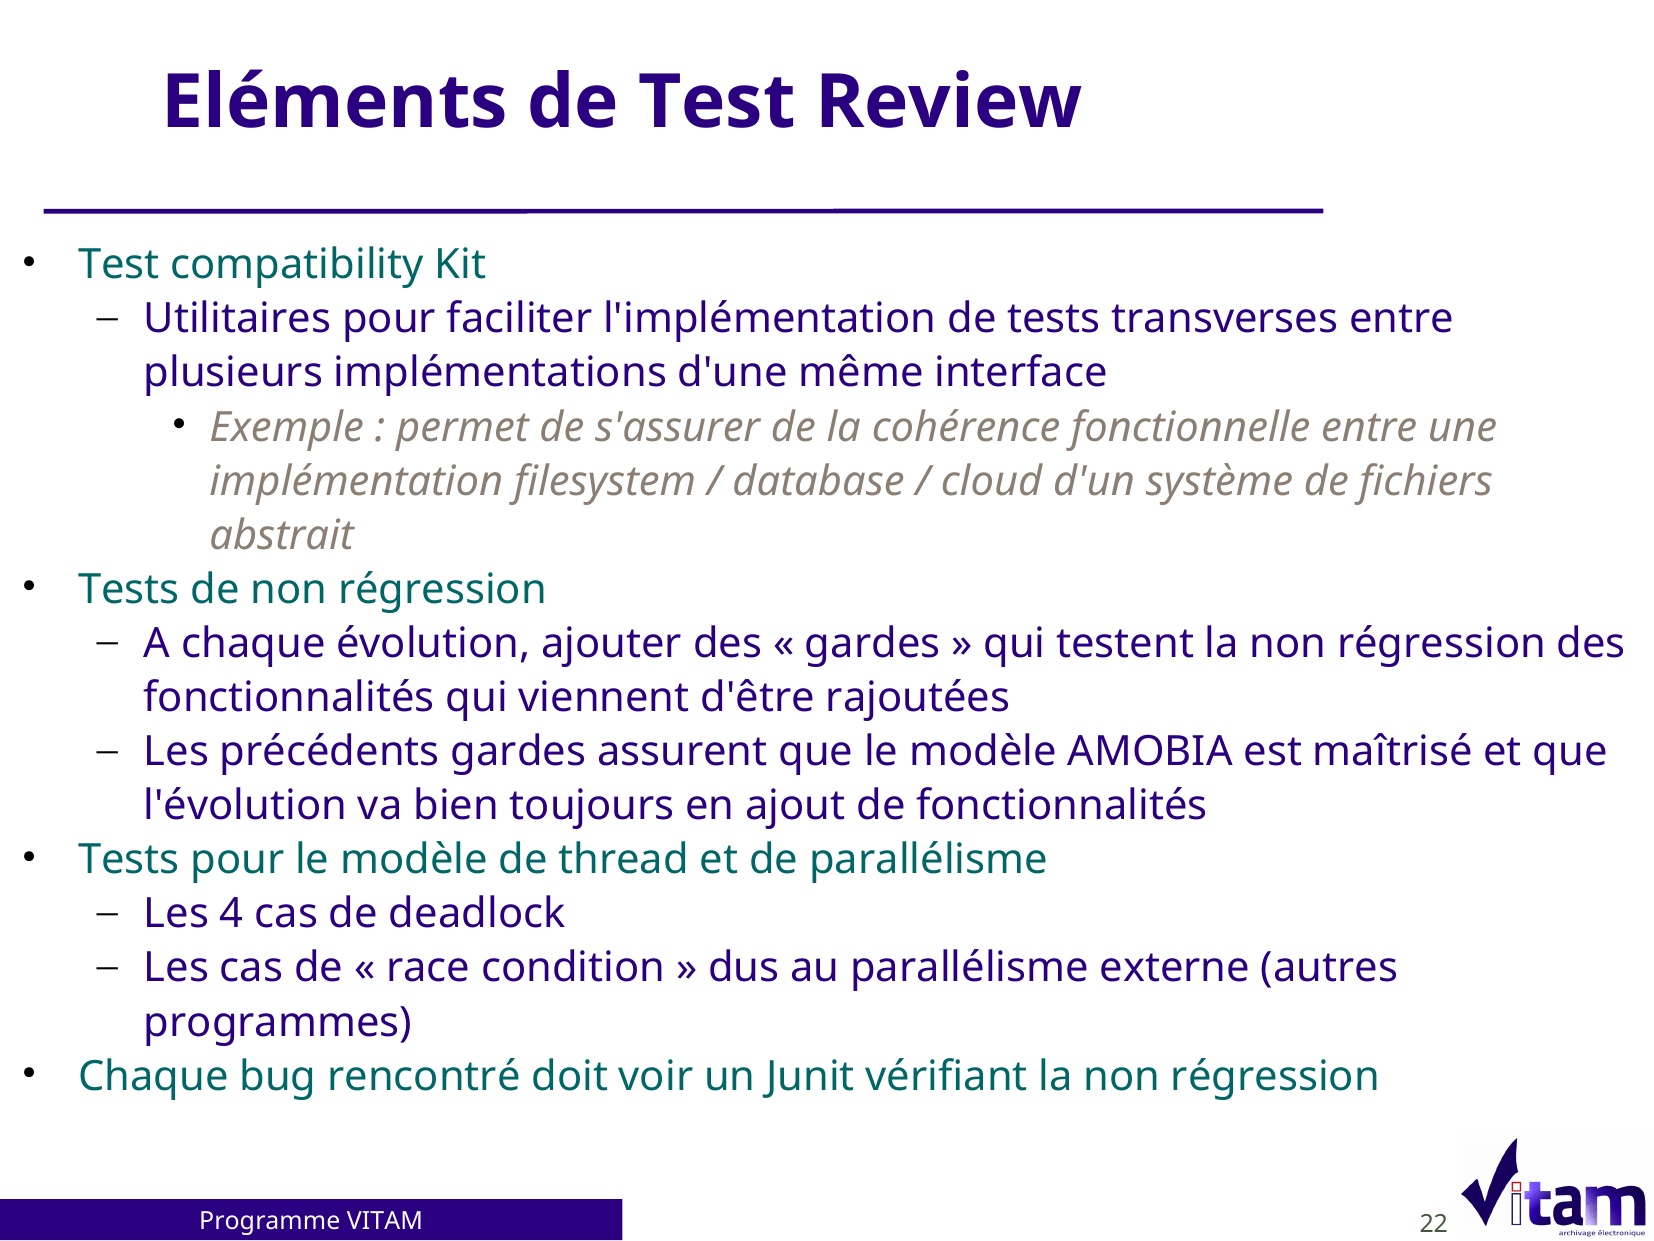

# Eléments de Test Review
Test compatibility Kit
Utilitaires pour faciliter l'implémentation de tests transverses entre plusieurs implémentations d'une même interface
Exemple : permet de s'assurer de la cohérence fonctionnelle entre une implémentation filesystem / database / cloud d'un système de fichiers abstrait
Tests de non régression
A chaque évolution, ajouter des « gardes » qui testent la non régression des fonctionnalités qui viennent d'être rajoutées
Les précédents gardes assurent que le modèle AMOBIA est maîtrisé et que l'évolution va bien toujours en ajout de fonctionnalités
Tests pour le modèle de thread et de parallélisme
Les 4 cas de deadlock
Les cas de « race condition » dus au parallélisme externe (autres programmes)
Chaque bug rencontré doit voir un Junit vérifiant la non régression
22